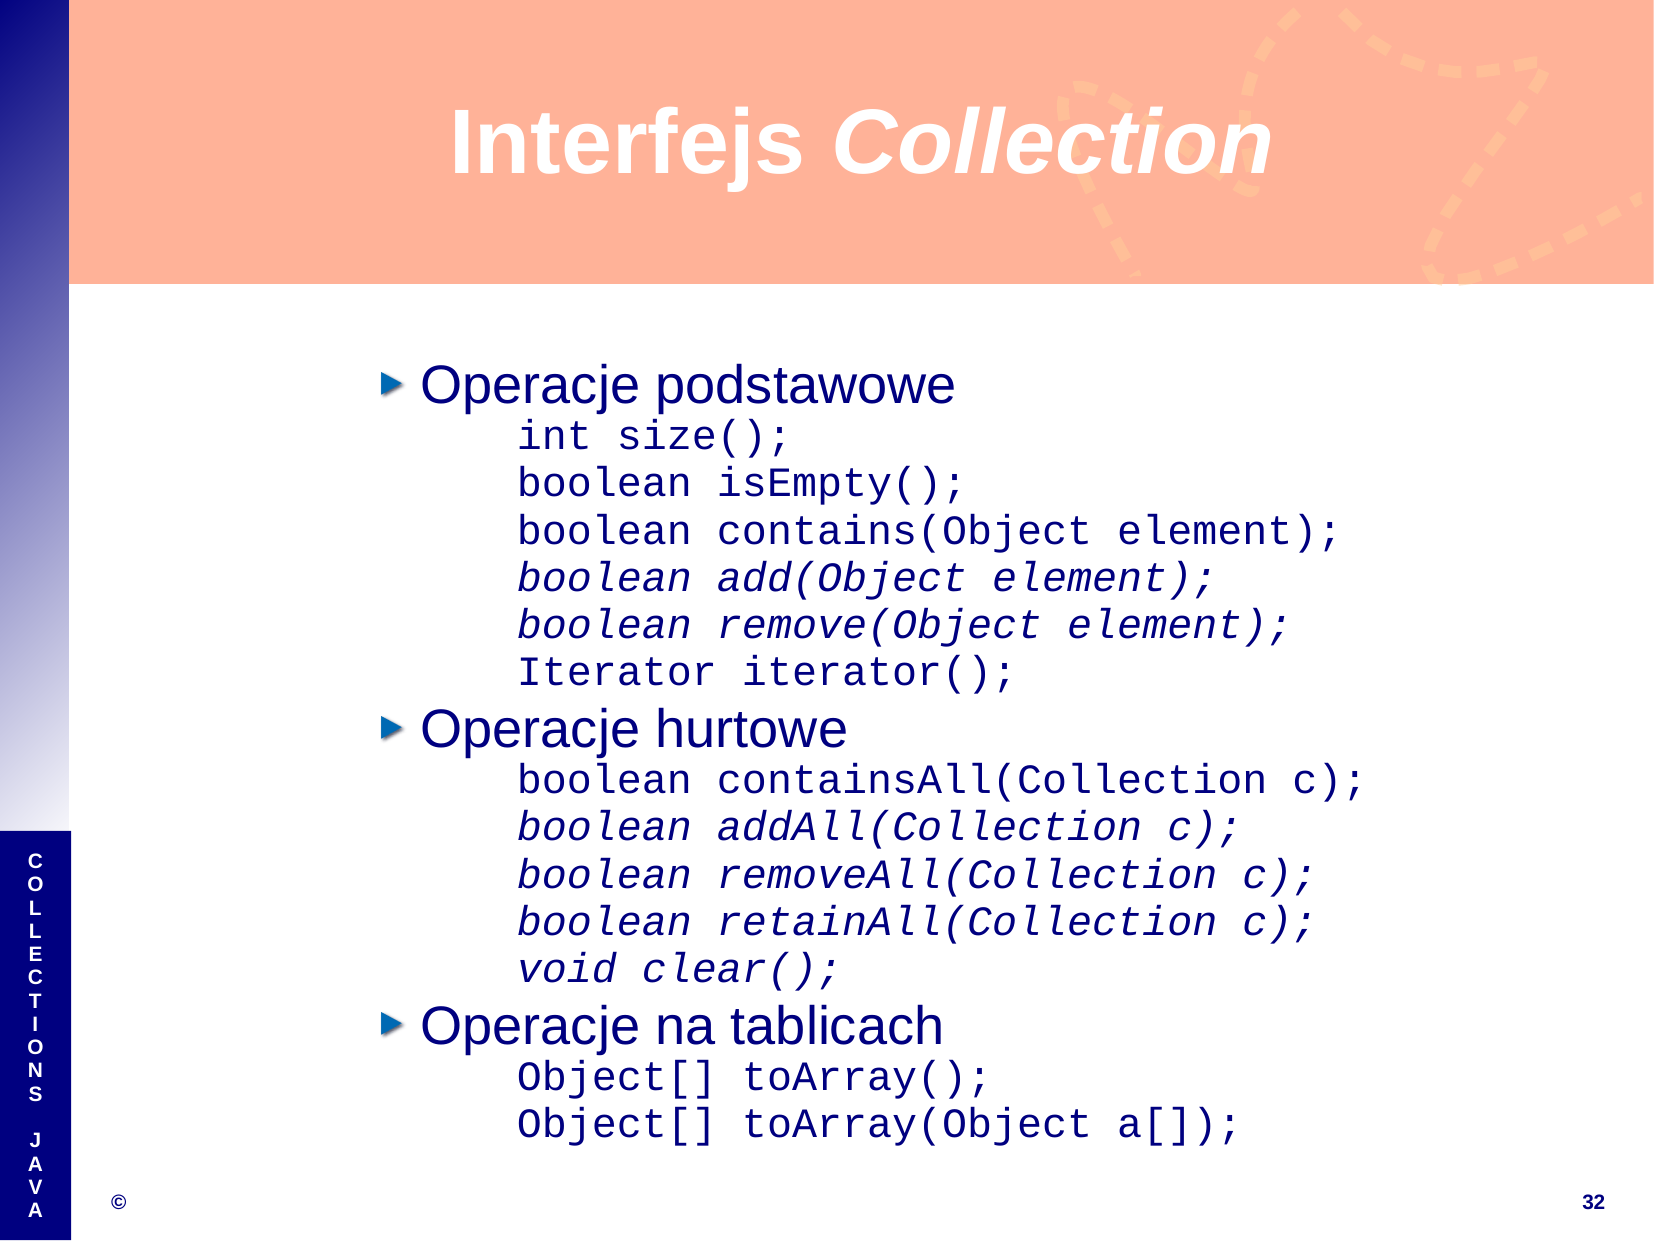

Interfejs Collection
# Operacje podstawowe
 int size();
 boolean isEmpty();
 boolean contains(Object element);
 boolean add(Object element);
 boolean remove(Object element);
 Iterator iterator();
Operacje hurtowe
 boolean containsAll(Collection c);
 boolean addAll(Collection c);
 boolean removeAll(Collection c);
 boolean retainAll(Collection c);
 void clear();
Operacje na tablicach
 Object[] toArray();
 Object[] toArray(Object a[]);
C
O
L
L
E
C
T
I
O
N
S
J
A
V
A